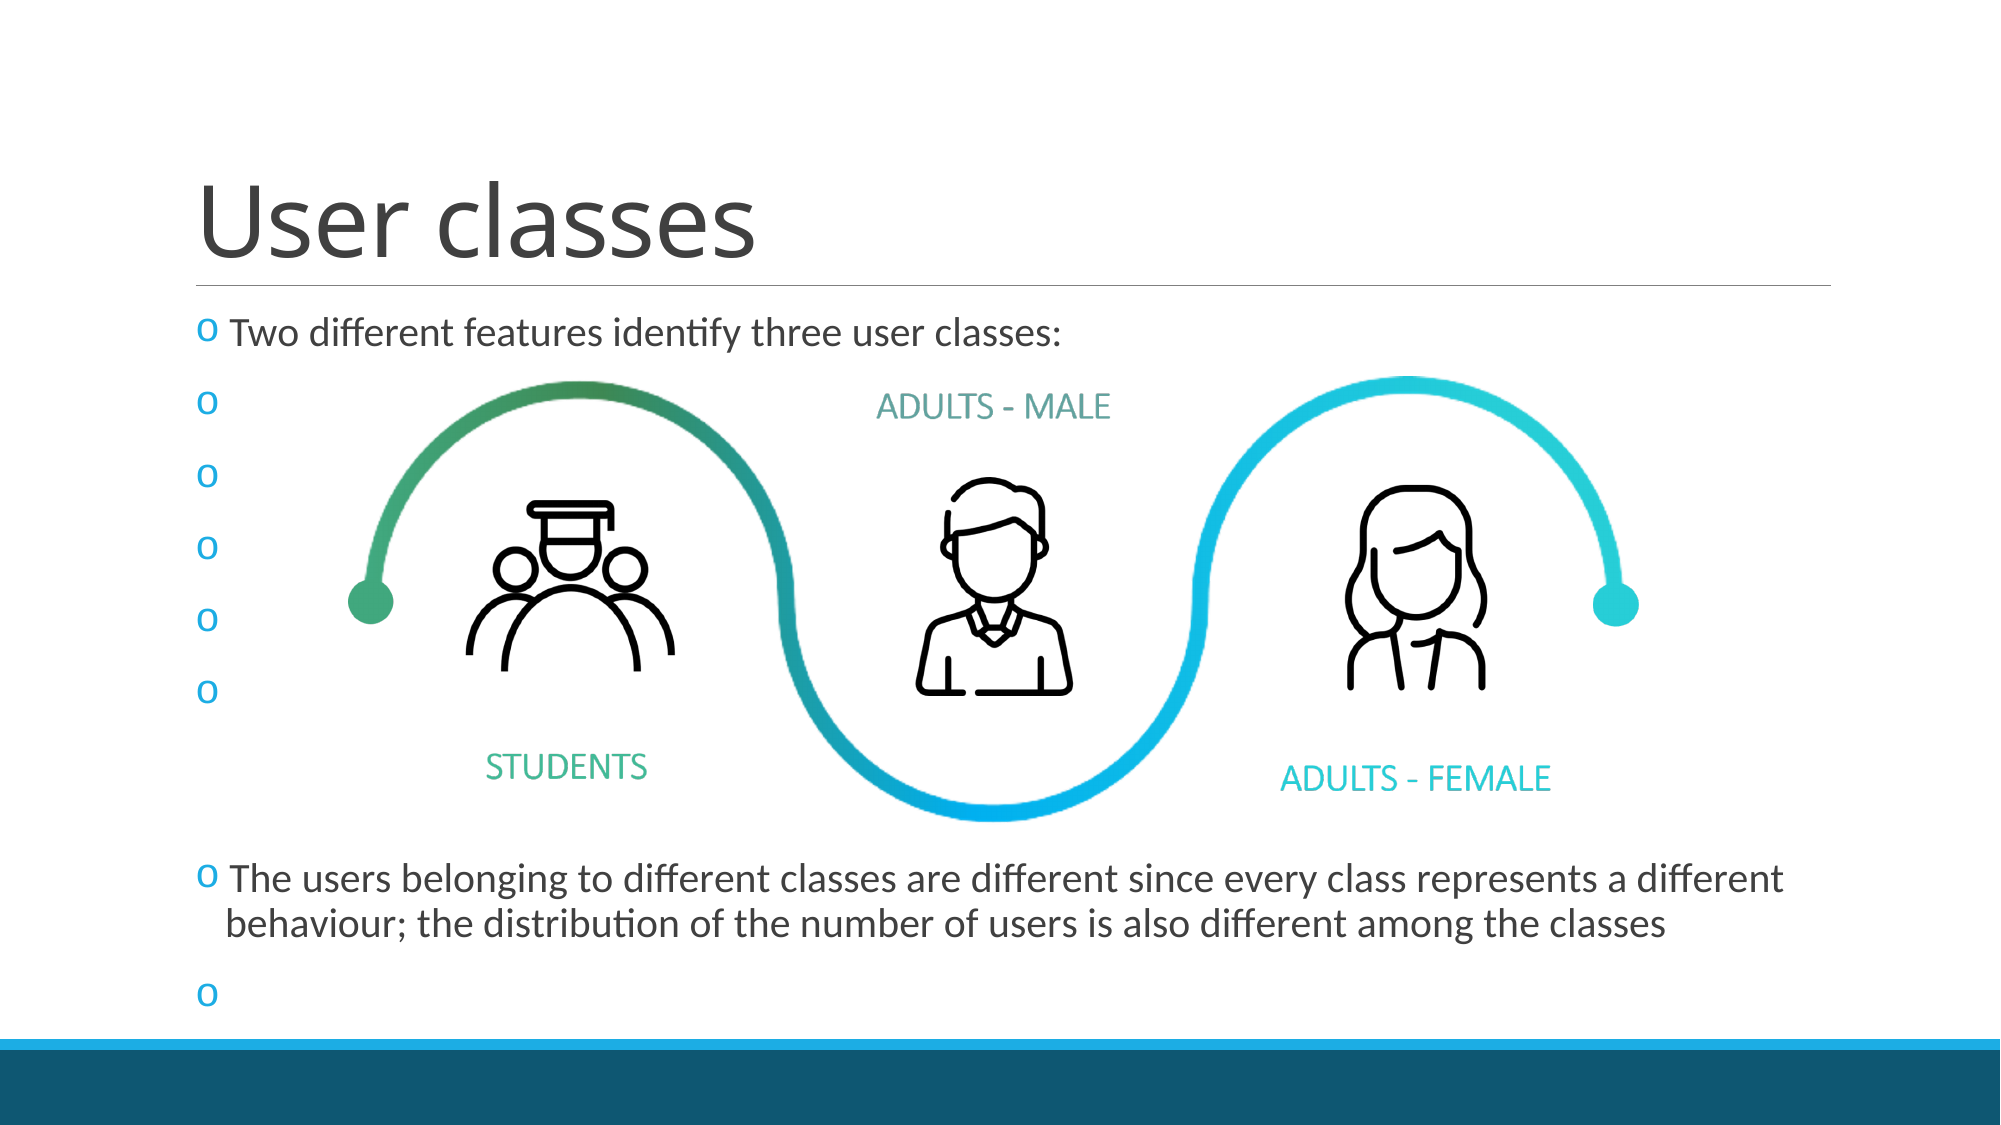

# User classes
 Two different features identify three user classes:
 The users belonging to different classes are different since every class represents a different behaviour; the distribution of the number of users is also different among the classes